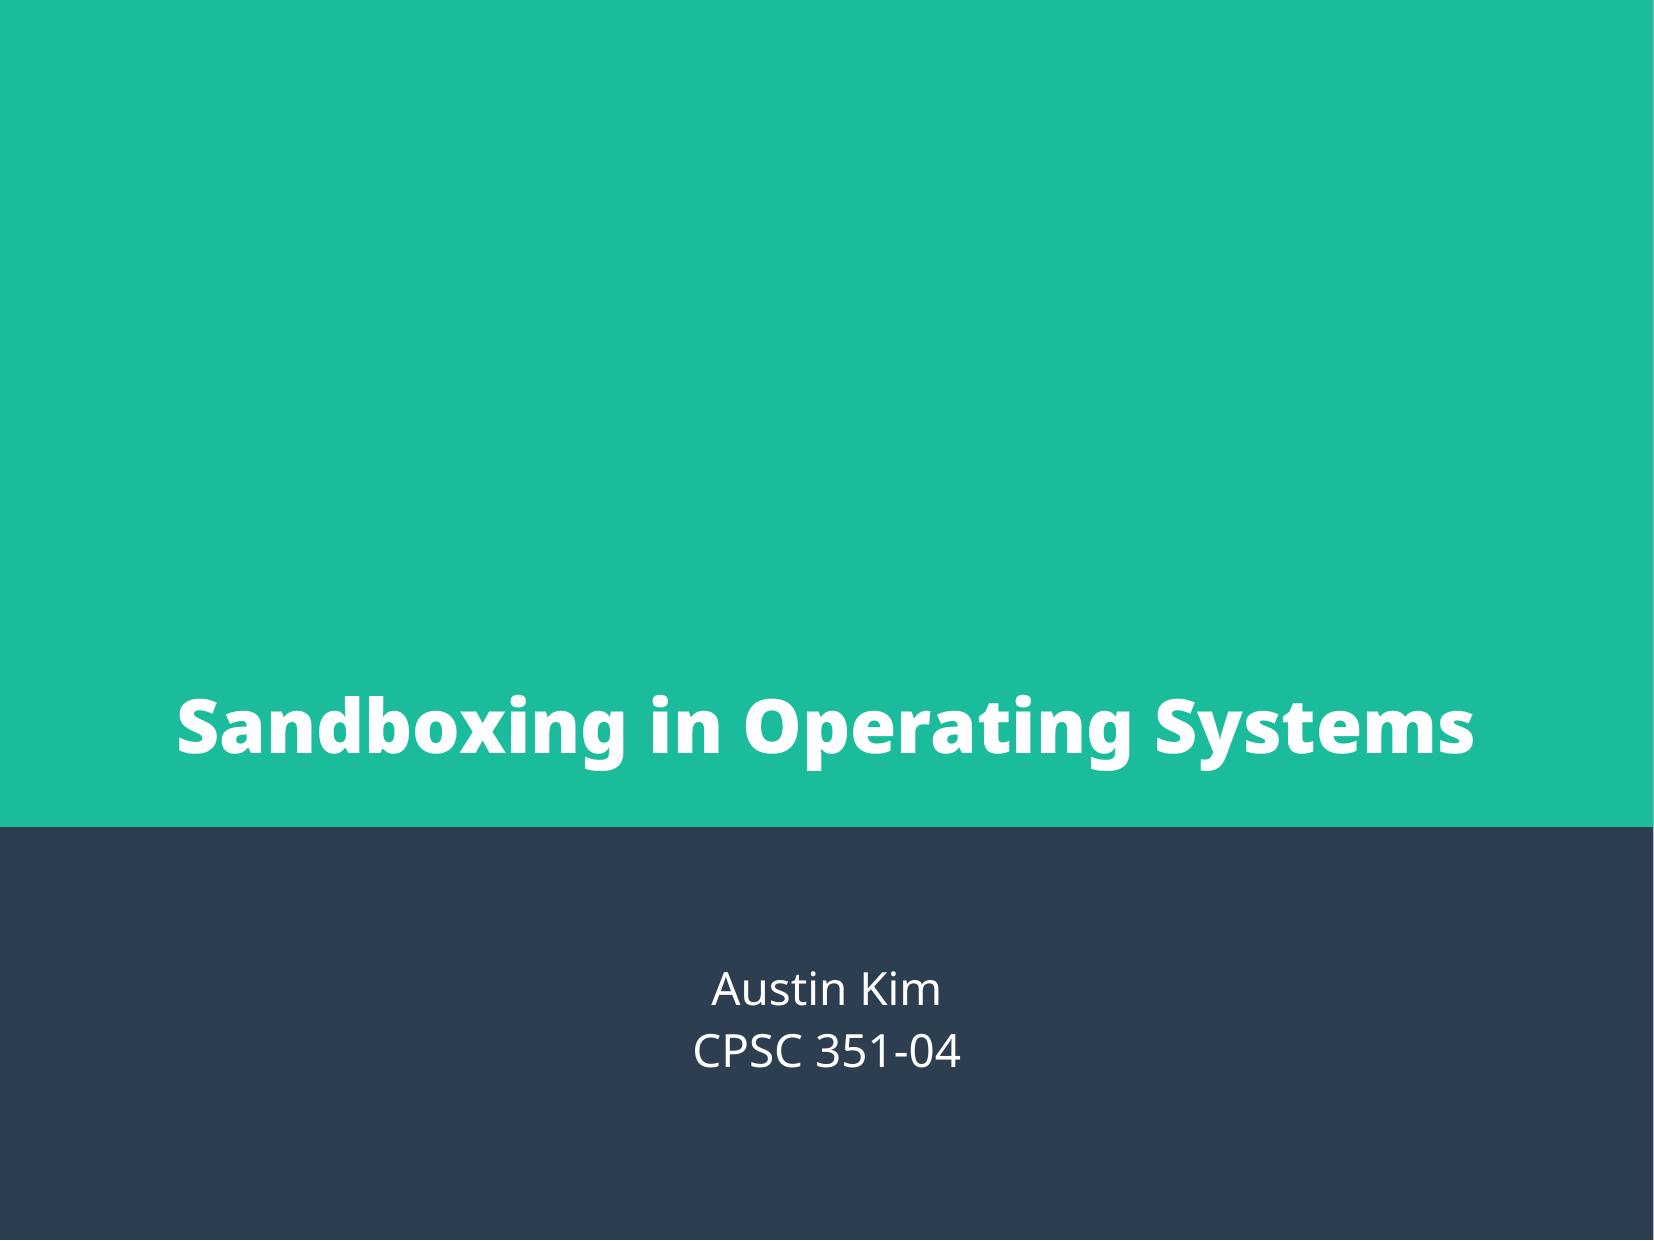

# Sandboxing in Operating Systems
Austin Kim
CPSC 351-04